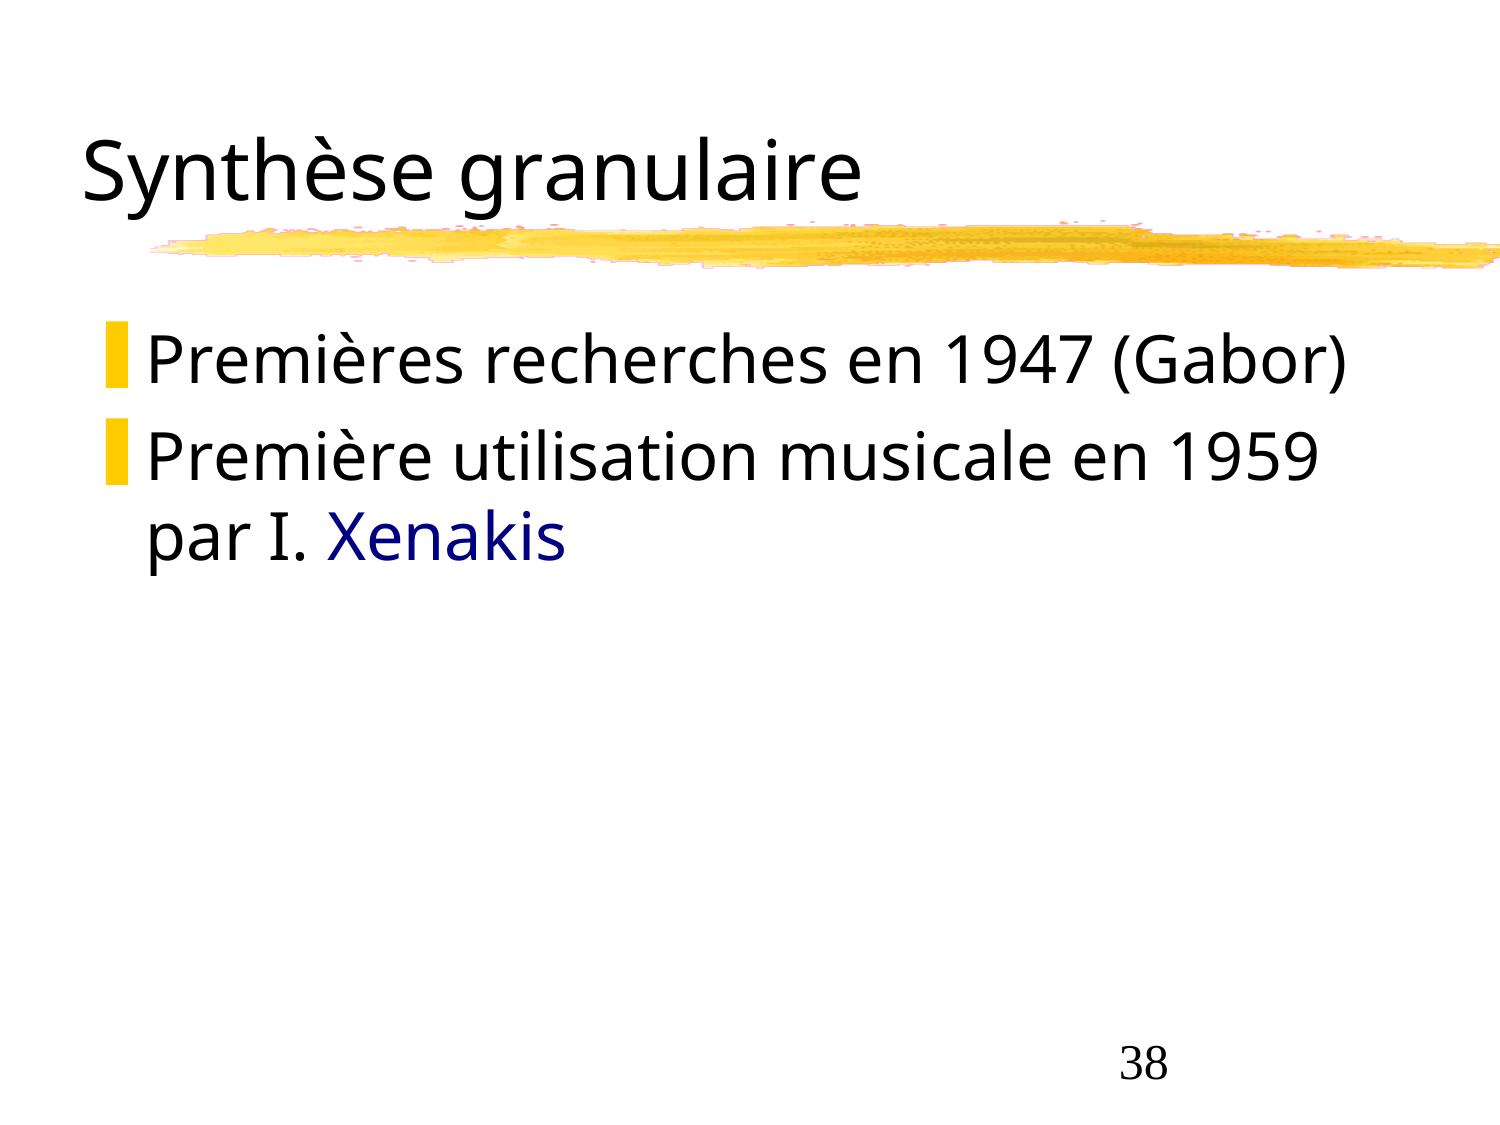

# Synthèse granulaire
Premières recherches en 1947 (Gabor)
Première utilisation musicale en 1959 par I. Xenakis
38